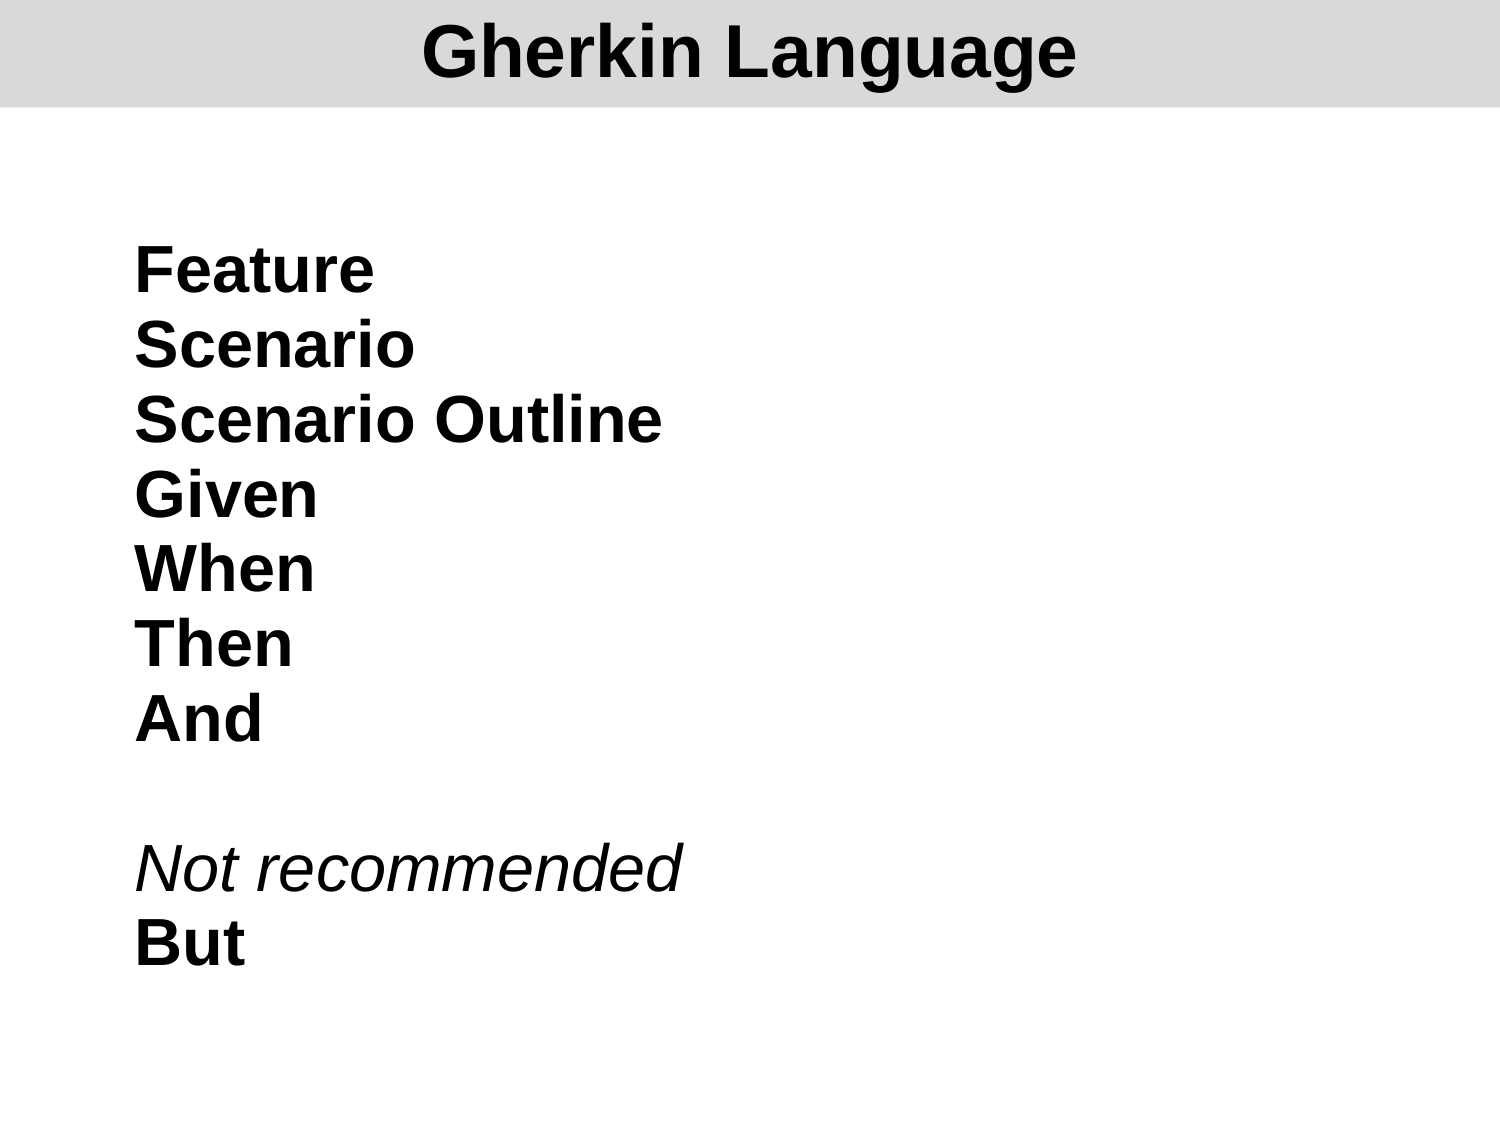

Gherkin Language
Feature
Scenario
Scenario Outline
Given
When
Then
And
Not recommended
But